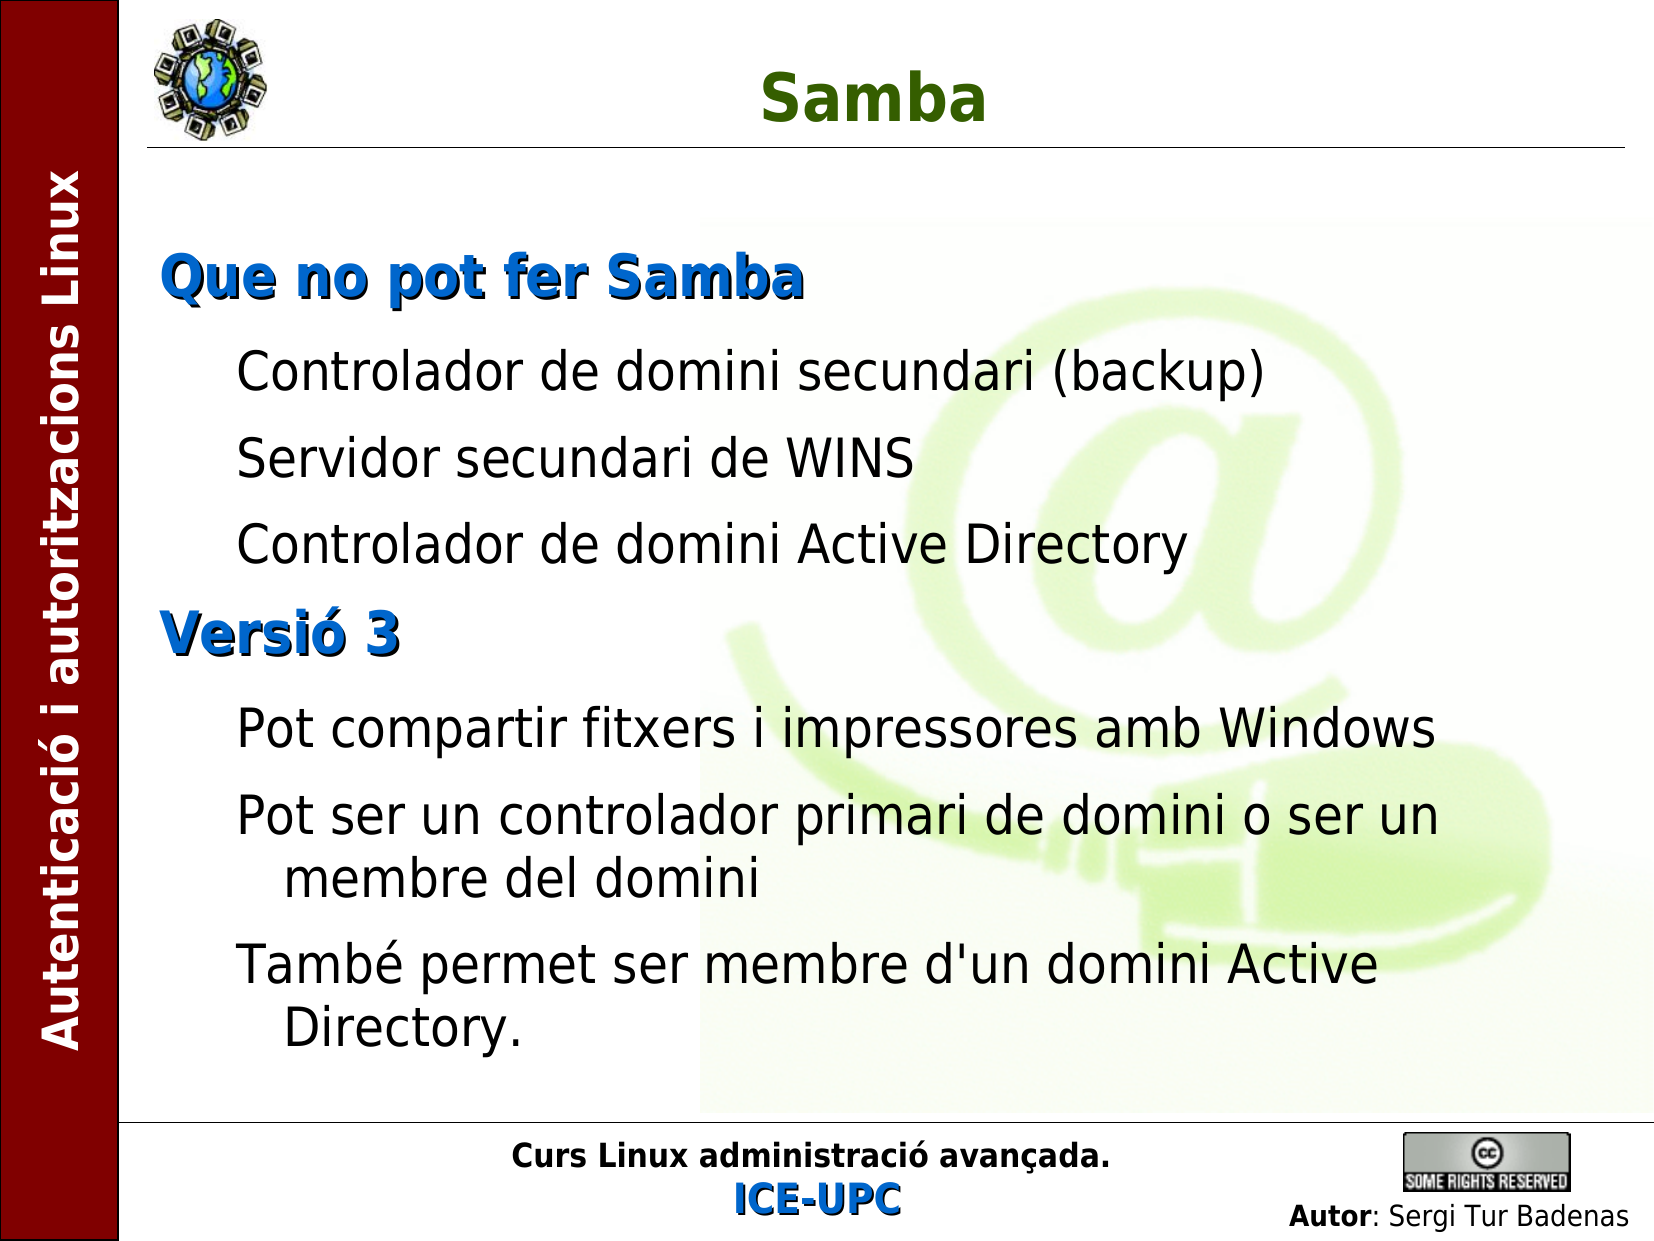

# Samba
Que no pot fer Samba
Controlador de domini secundari (backup)
Servidor secundari de WINS
Controlador de domini Active Directory
Versió 3
Pot compartir fitxers i impressores amb Windows
Pot ser un controlador primari de domini o ser un membre del domini
També permet ser membre d'un domini Active Directory.